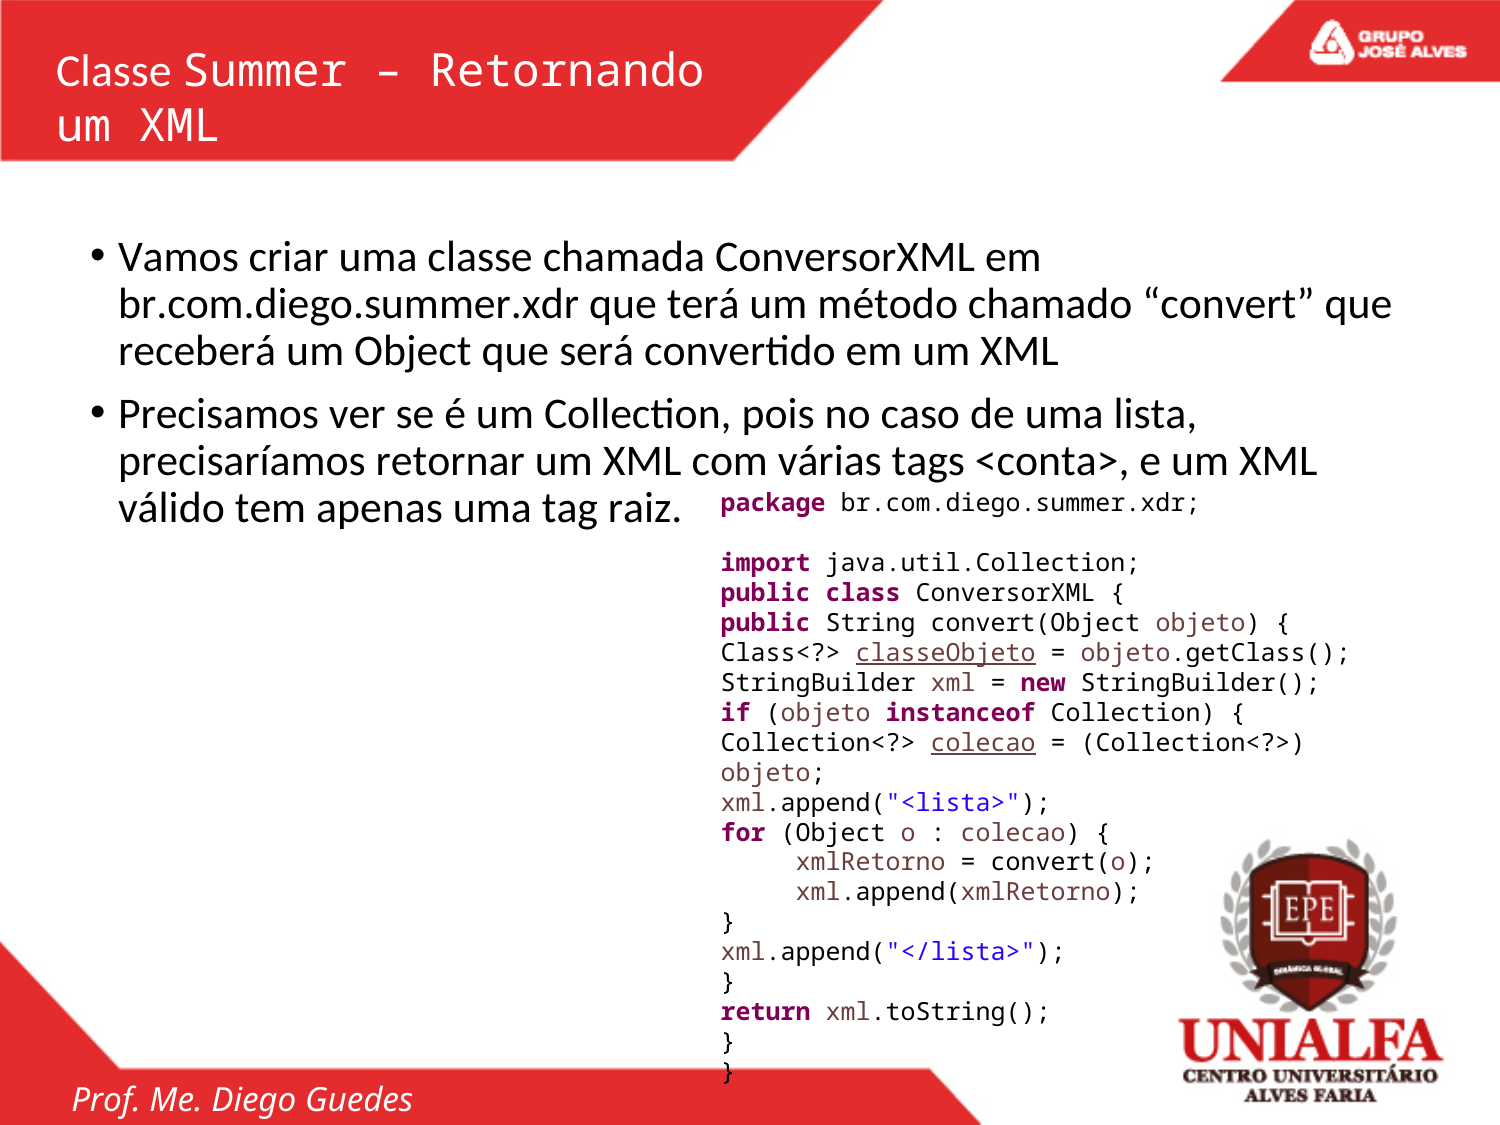

Classe Summer – Retornando um XML
# Vamos criar uma classe chamada ConversorXML em br.com.diego.summer.xdr que terá um método chamado “convert” que receberá um Object que será convertido em um XML
Precisamos ver se é um Collection, pois no caso de uma lista, precisaríamos retornar um XML com várias tags <conta>, e um XML válido tem apenas uma tag raiz.
package br.com.diego.summer.xdr;
import java.util.Collection;
public class ConversorXML {
public String convert(Object objeto) {
Class<?> classeObjeto = objeto.getClass();
StringBuilder xml = new StringBuilder();
if (objeto instanceof Collection) {
Collection<?> colecao = (Collection<?>) objeto;
xml.append("<lista>");
for (Object o : colecao) {
	xmlRetorno = convert(o);			 xml.append(xmlRetorno);
}
xml.append("</lista>");
}
return xml.toString();
}
}
Prof. Me. Diego Guedes